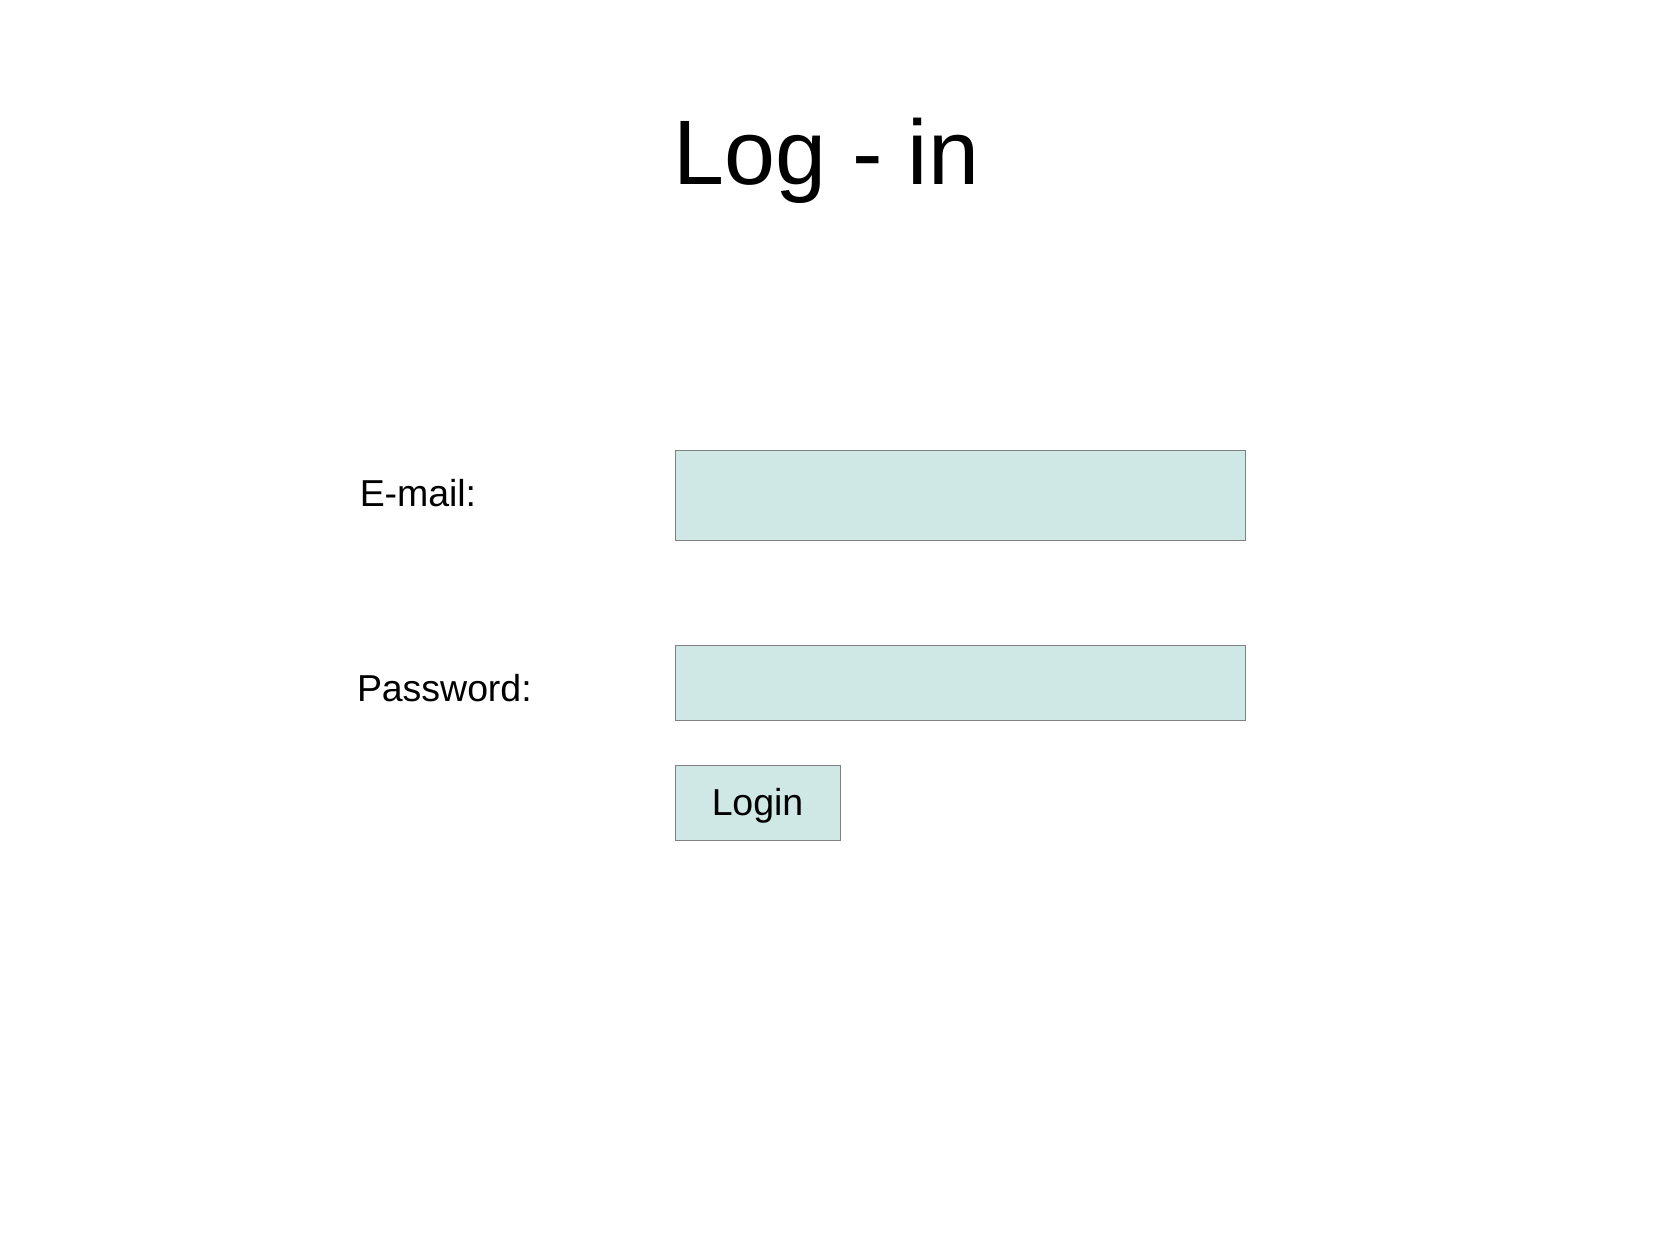

# Log - in
E-mail:
Password:
Login